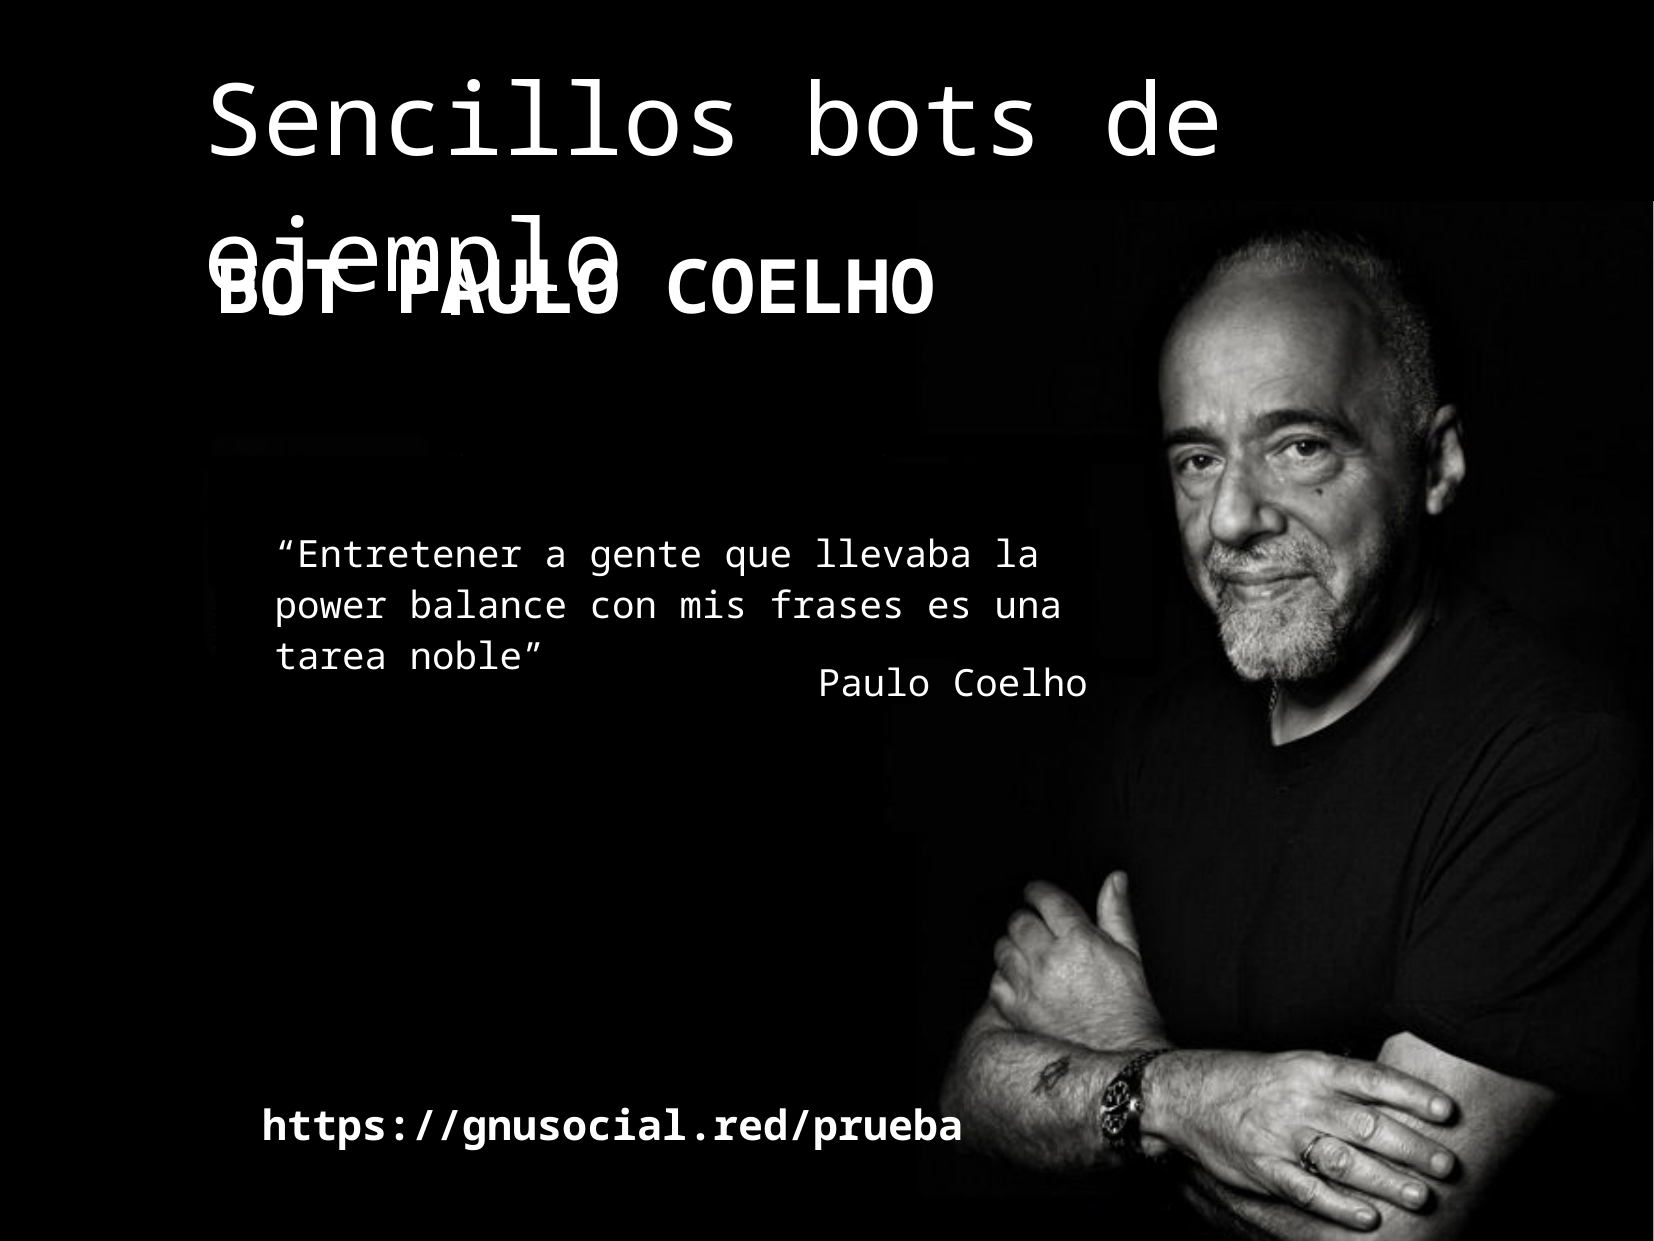

Sencillos bots de ejemplo
BOT PAULO COELHO
“Entretener a gente que llevaba la power balance con mis frases es una tarea noble”
Paulo Coelho
https://gnusocial.red/prueba